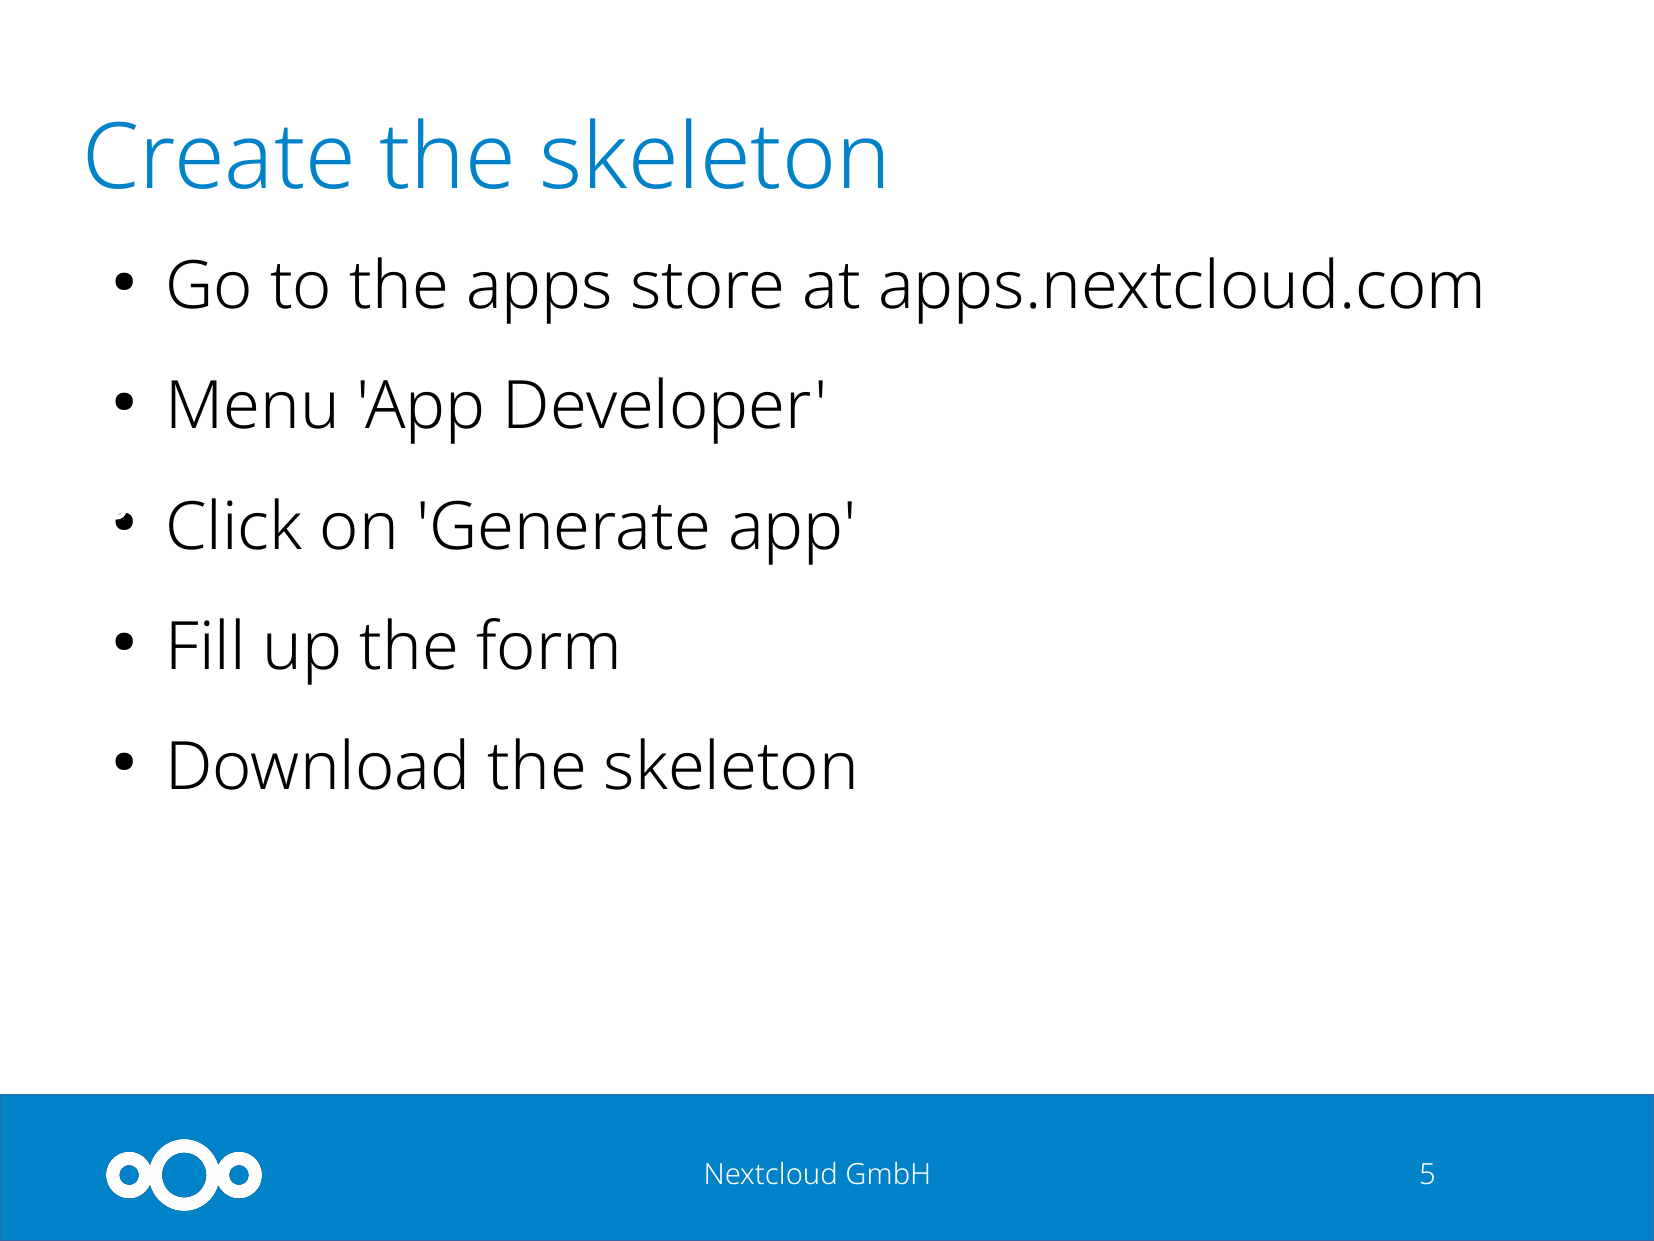

# Create the skeleton
Go to the apps store at apps.nextcloud.com
Menu 'App Developer'
Click on 'Generate app'
Fill up the form
Download the skeleton
© struktur AG
5